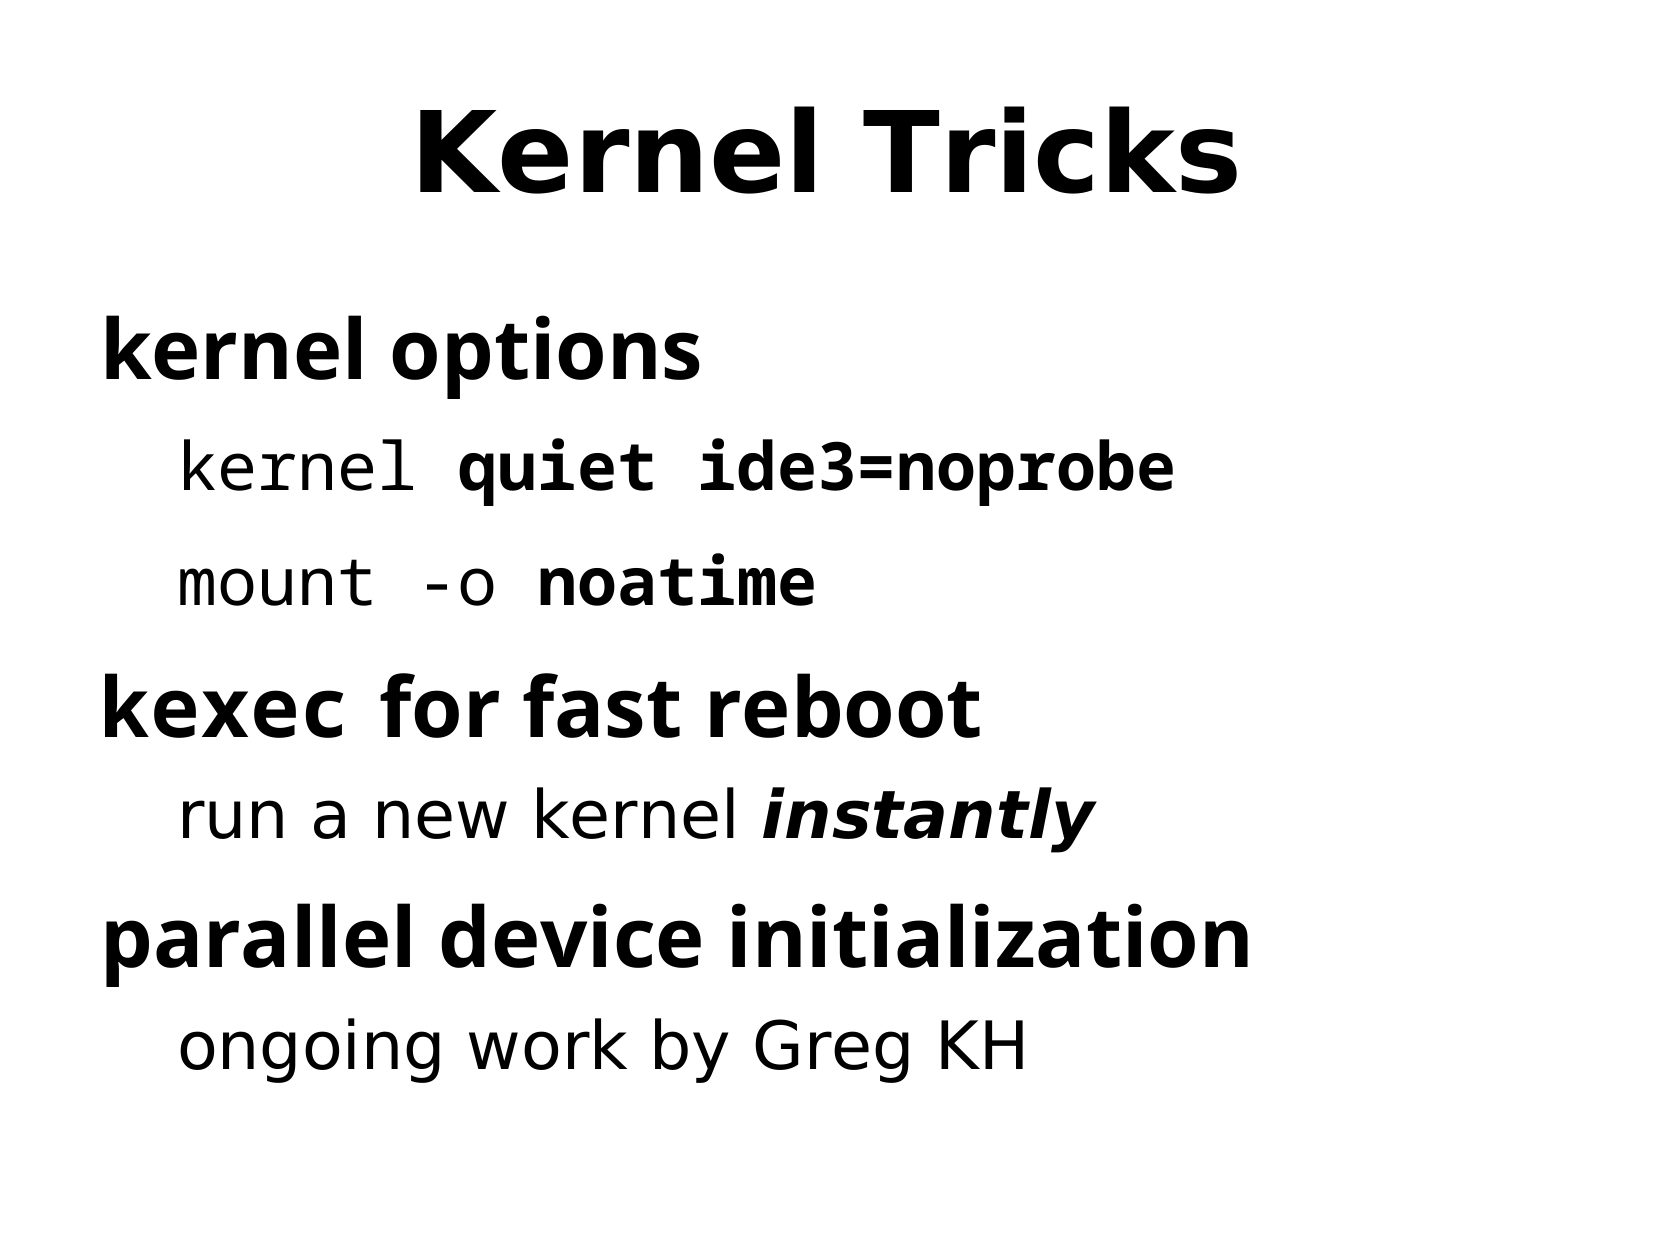

# Kernel Tricks
kernel options
kernel quiet ide3=noprobe
mount -o noatime
kexec for fast reboot
run a new kernel instantly
parallel device initialization
ongoing work by Greg KH